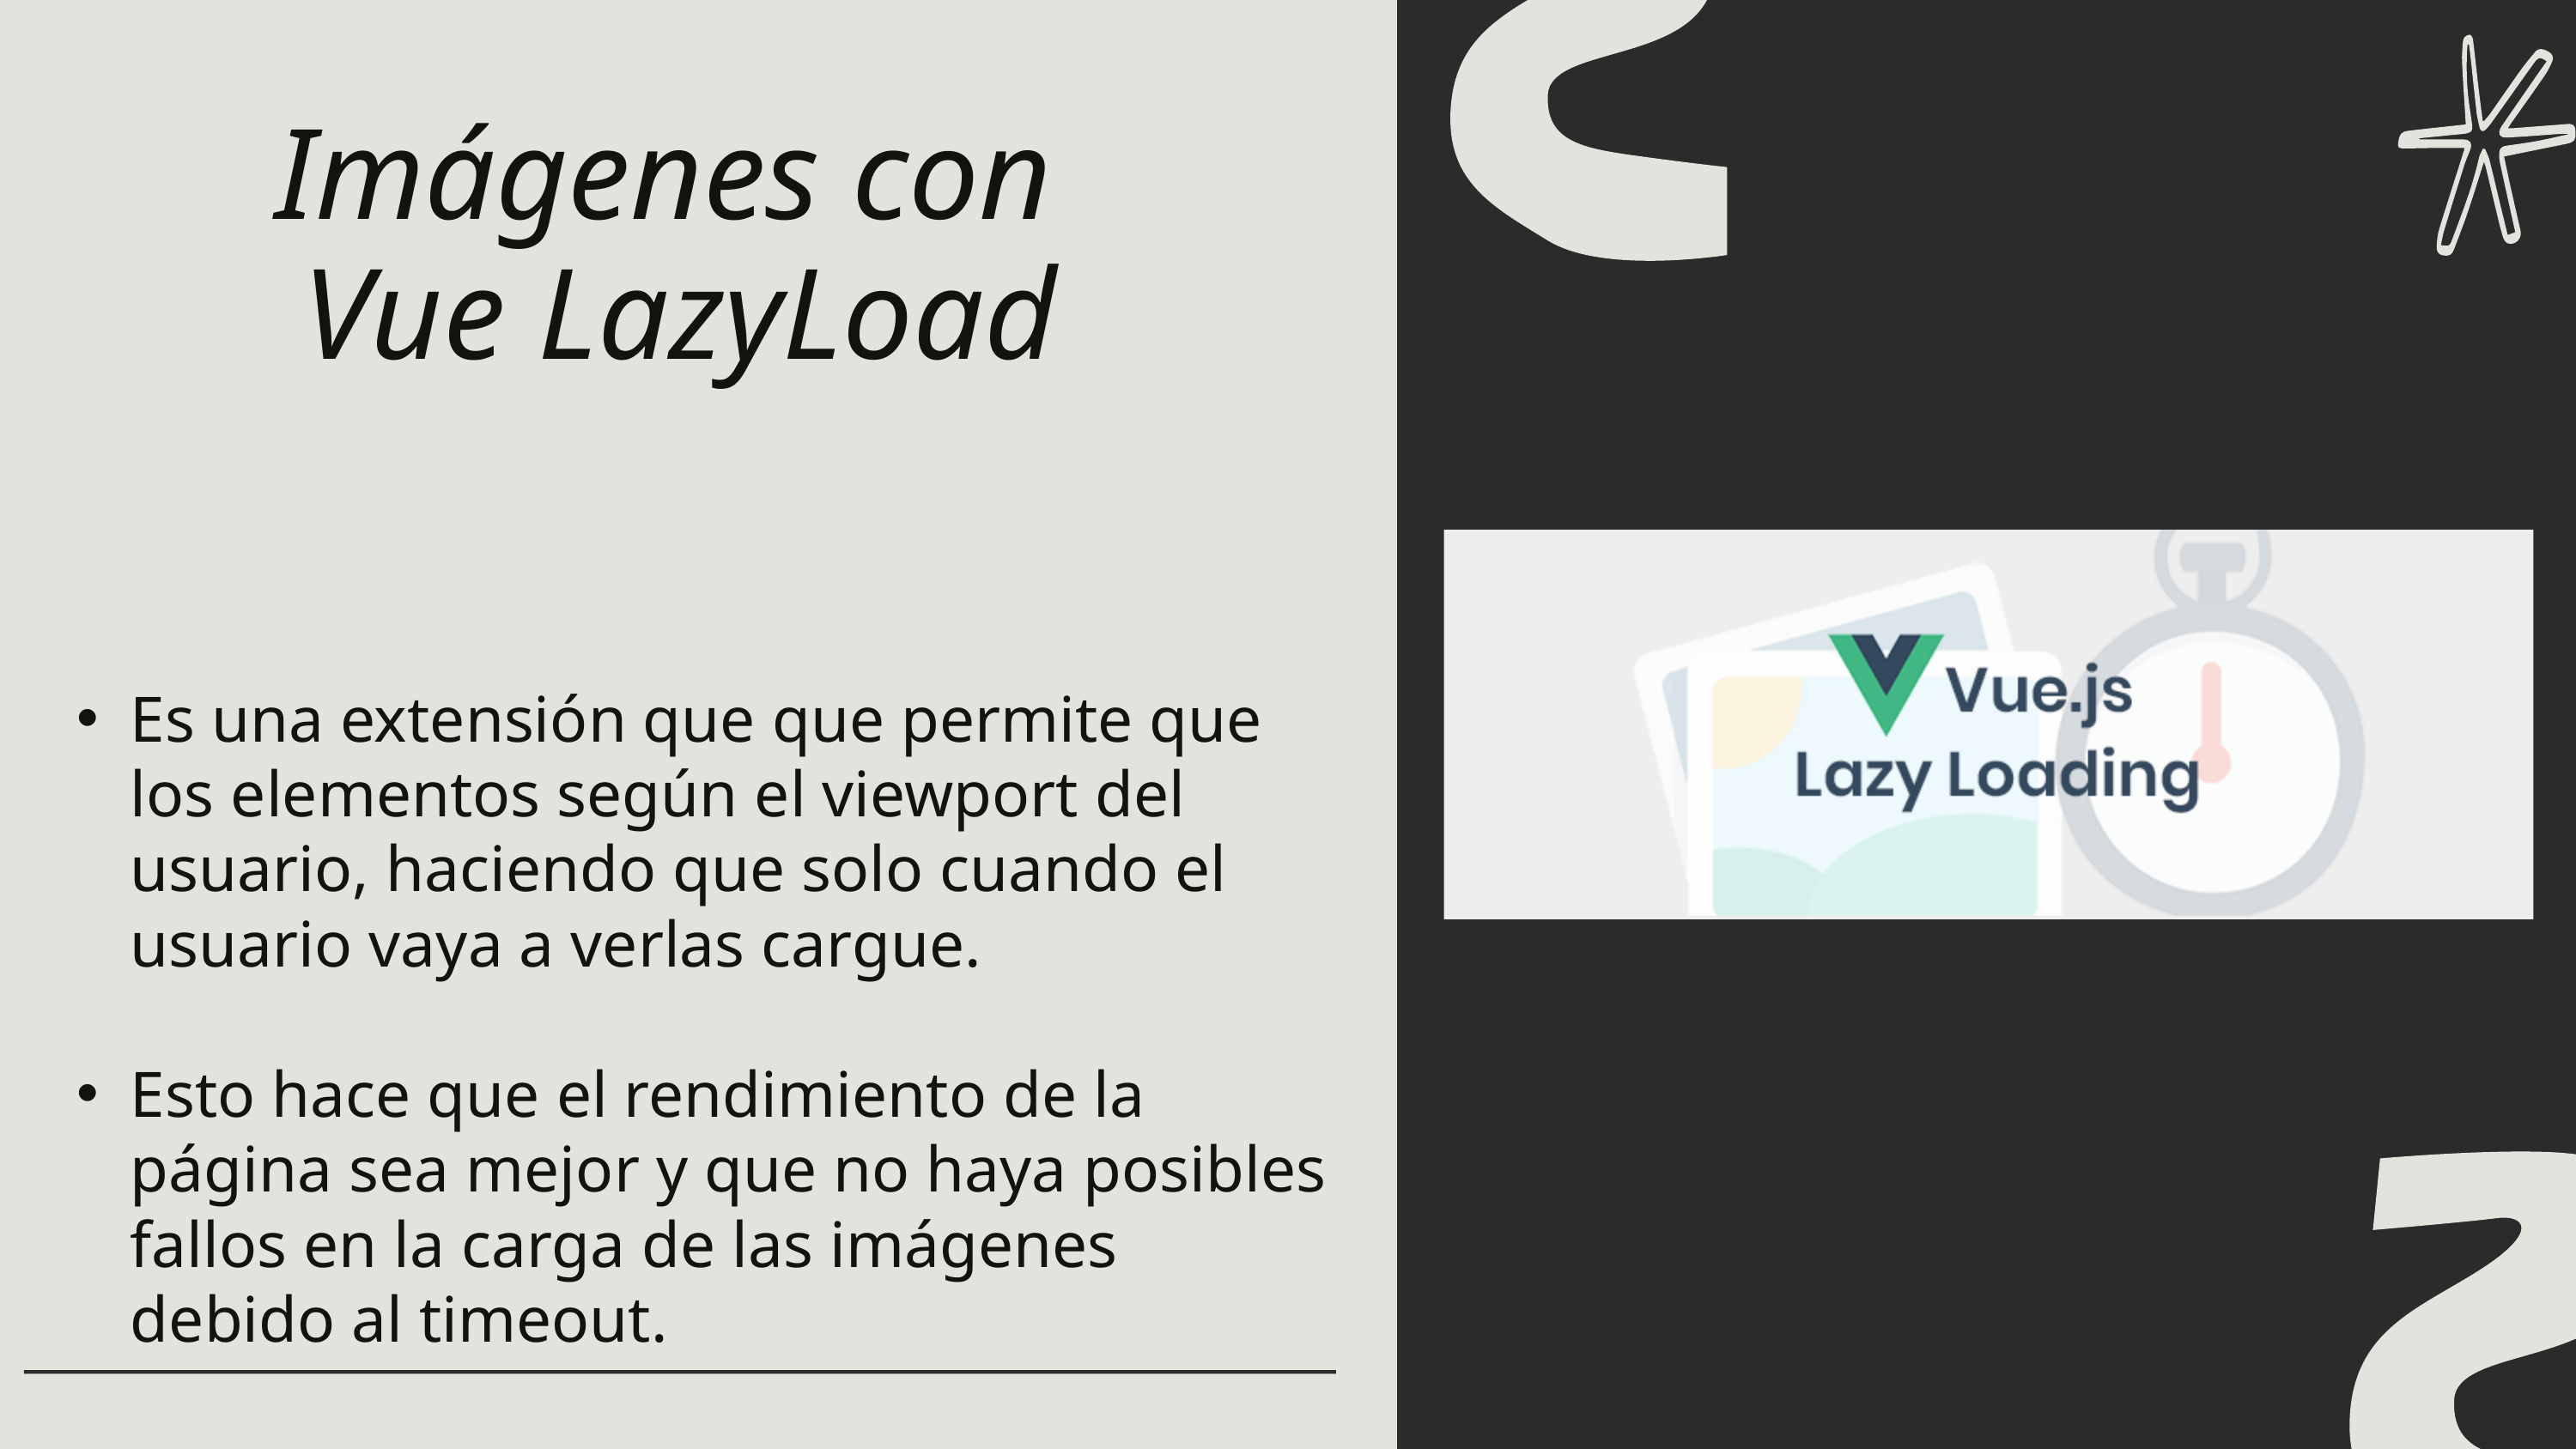

Imágenes con
Vue LazyLoad
Es una extensión que que permite que los elementos según el viewport del usuario, haciendo que solo cuando el usuario vaya a verlas cargue.
Esto hace que el rendimiento de la página sea mejor y que no haya posibles fallos en la carga de las imágenes debido al timeout.